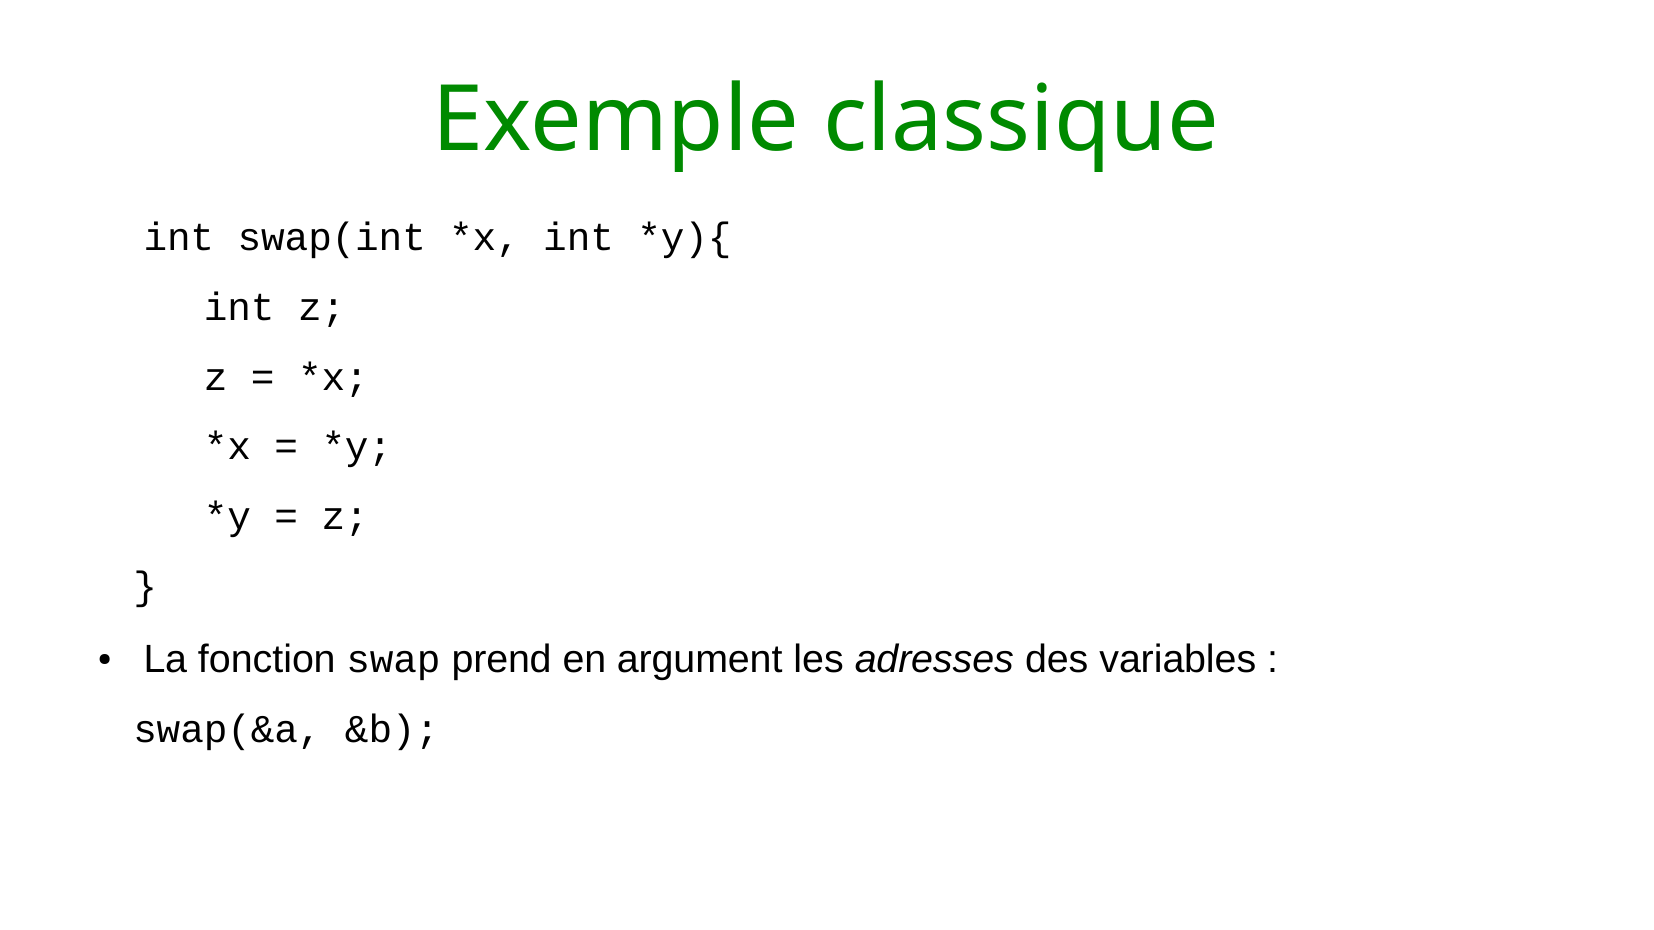

# Exemple classique
int swap(int *x, int *y){
 int z;
 z = *x;
 *x = *y;
 *y = z;
}
La fonction swap prend en argument les adresses des variables :
swap(&a, &b);